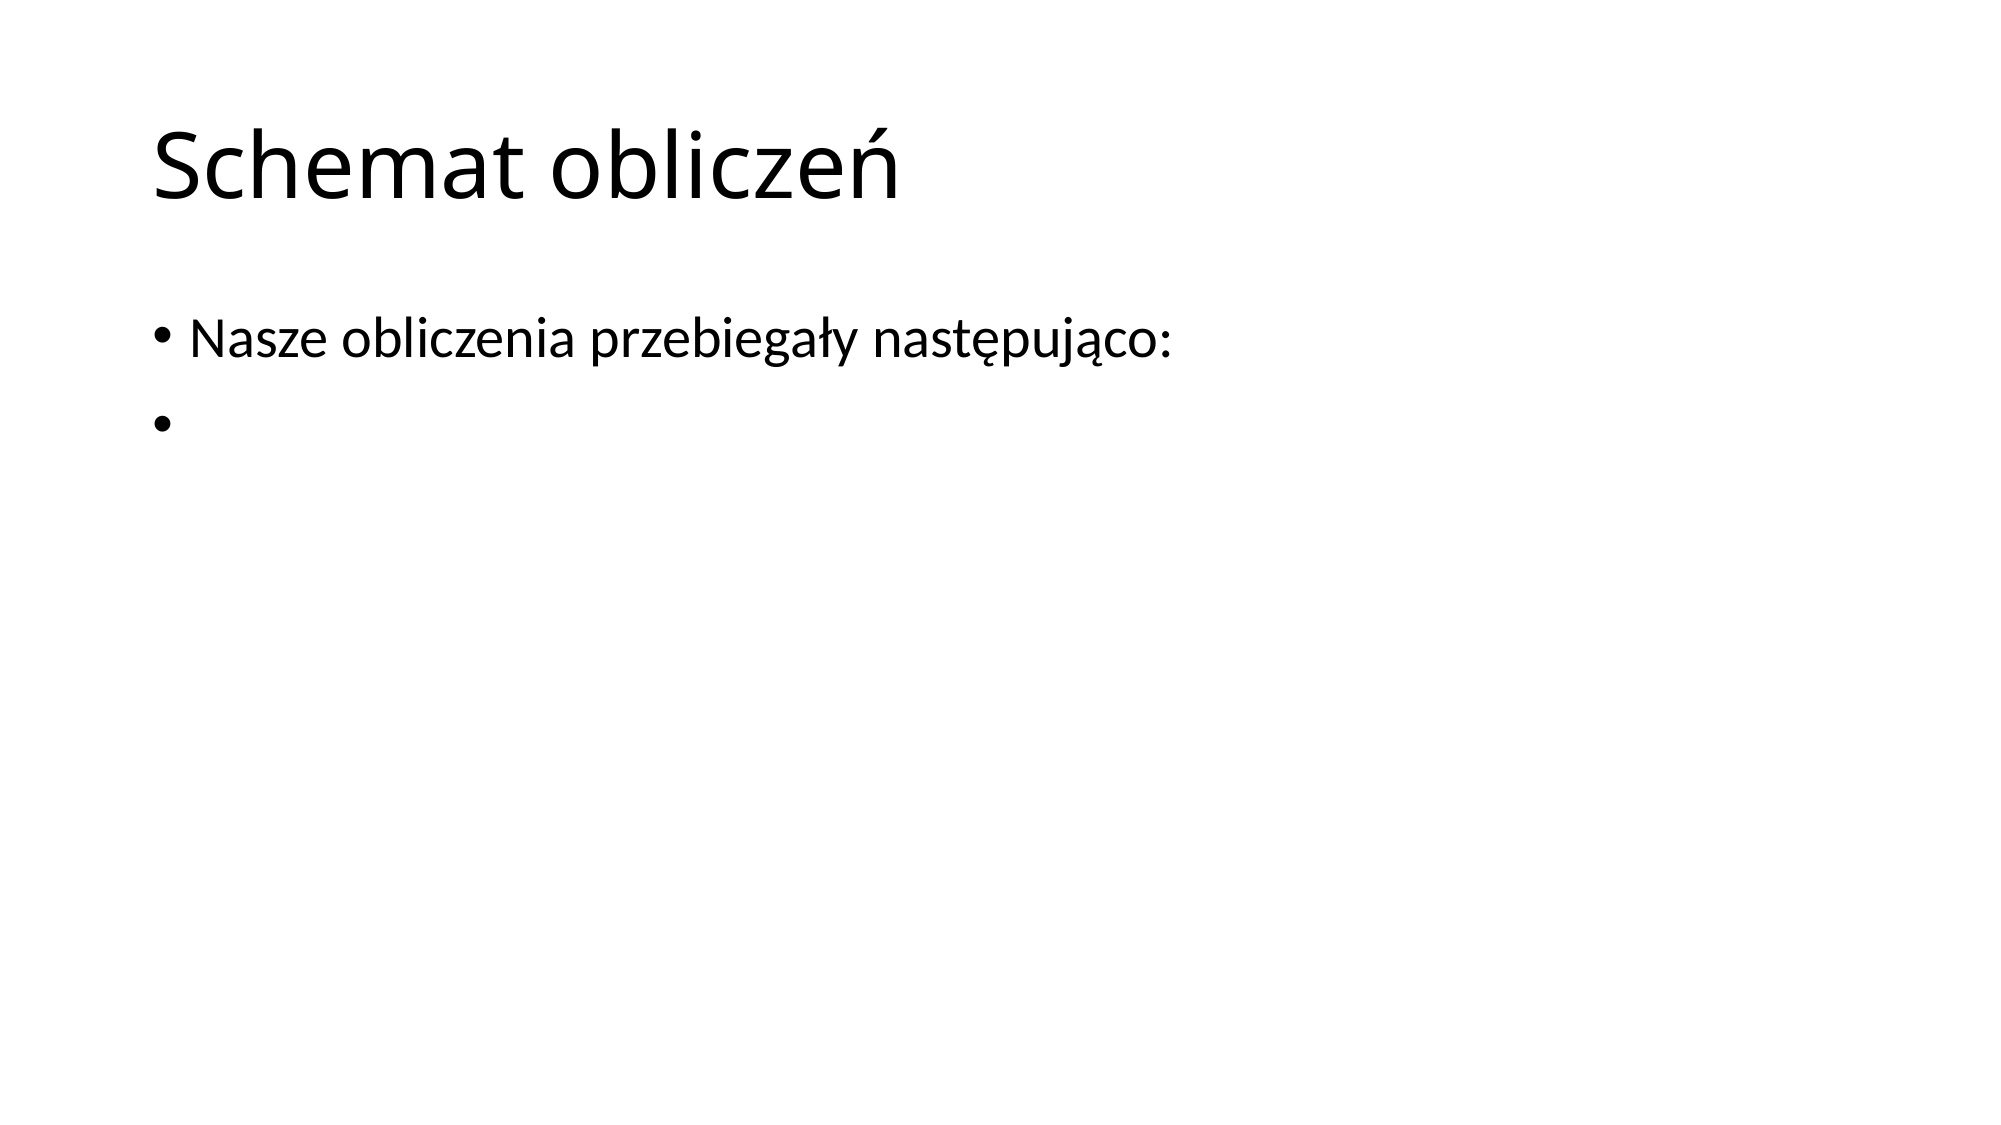

# Schemat obliczeń
Nasze obliczenia przebiegały następująco: